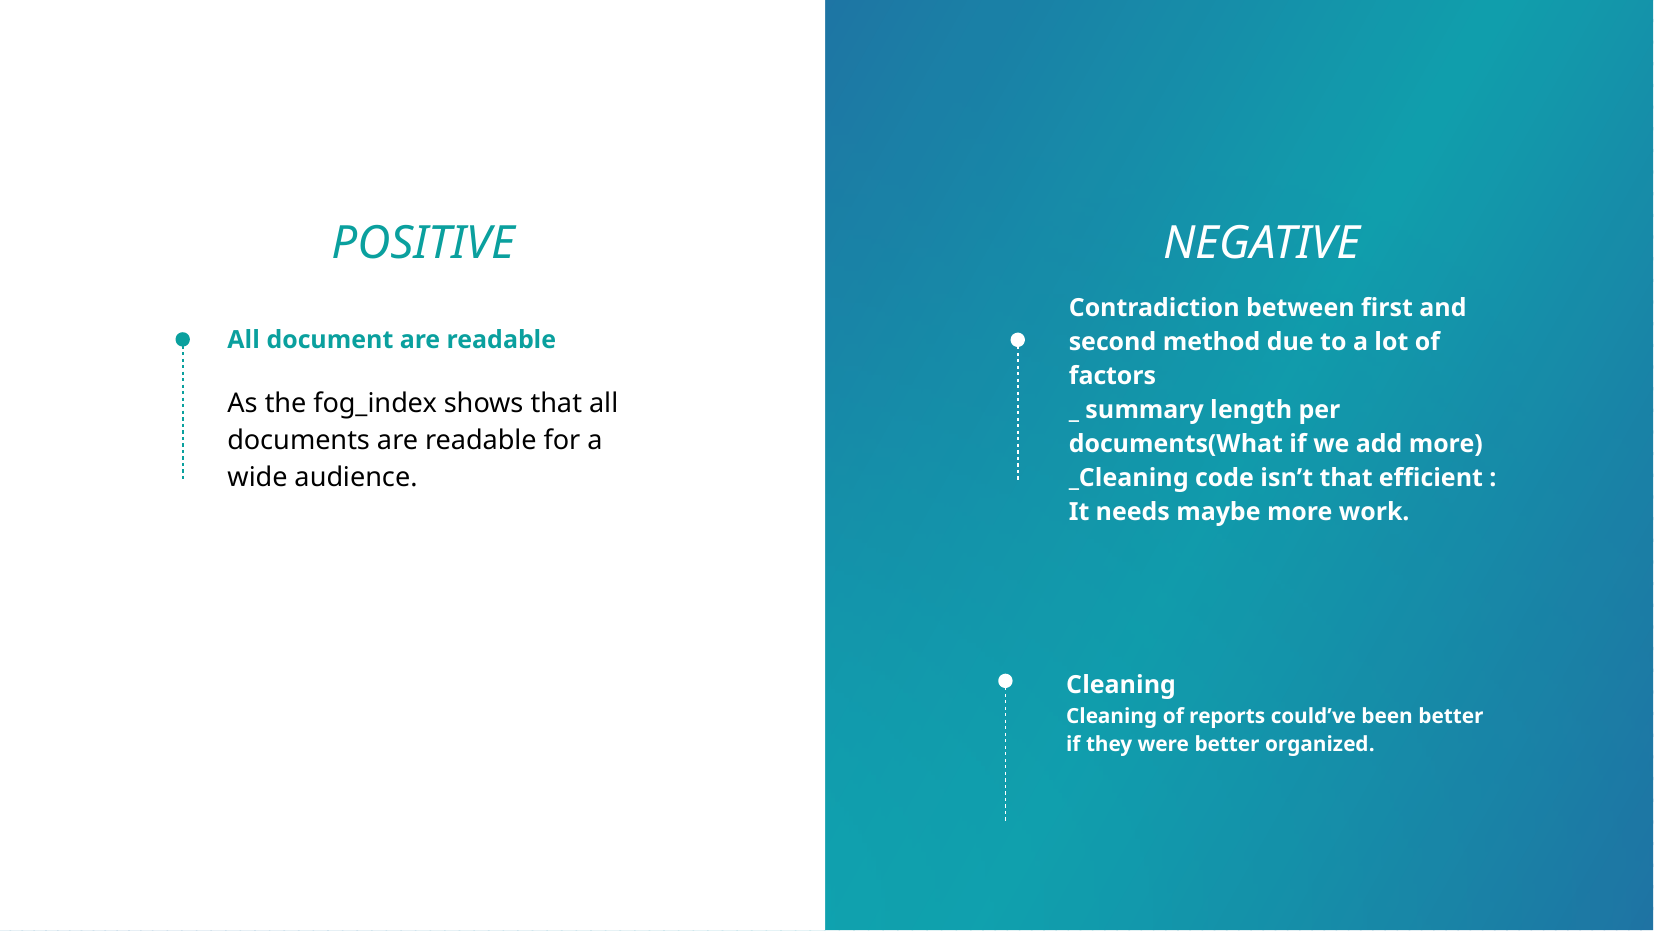

POSITIVE
NEGATIVE
Contradiction between first and second method due to a lot of factors
_ summary length per documents(What if we add more)
_Cleaning code isn’t that efficient : It needs maybe more work.
All document are readable
As the fog_index shows that all documents are readable for a wide audience.
Cleaning
Cleaning of reports could’ve been better if they were better organized.